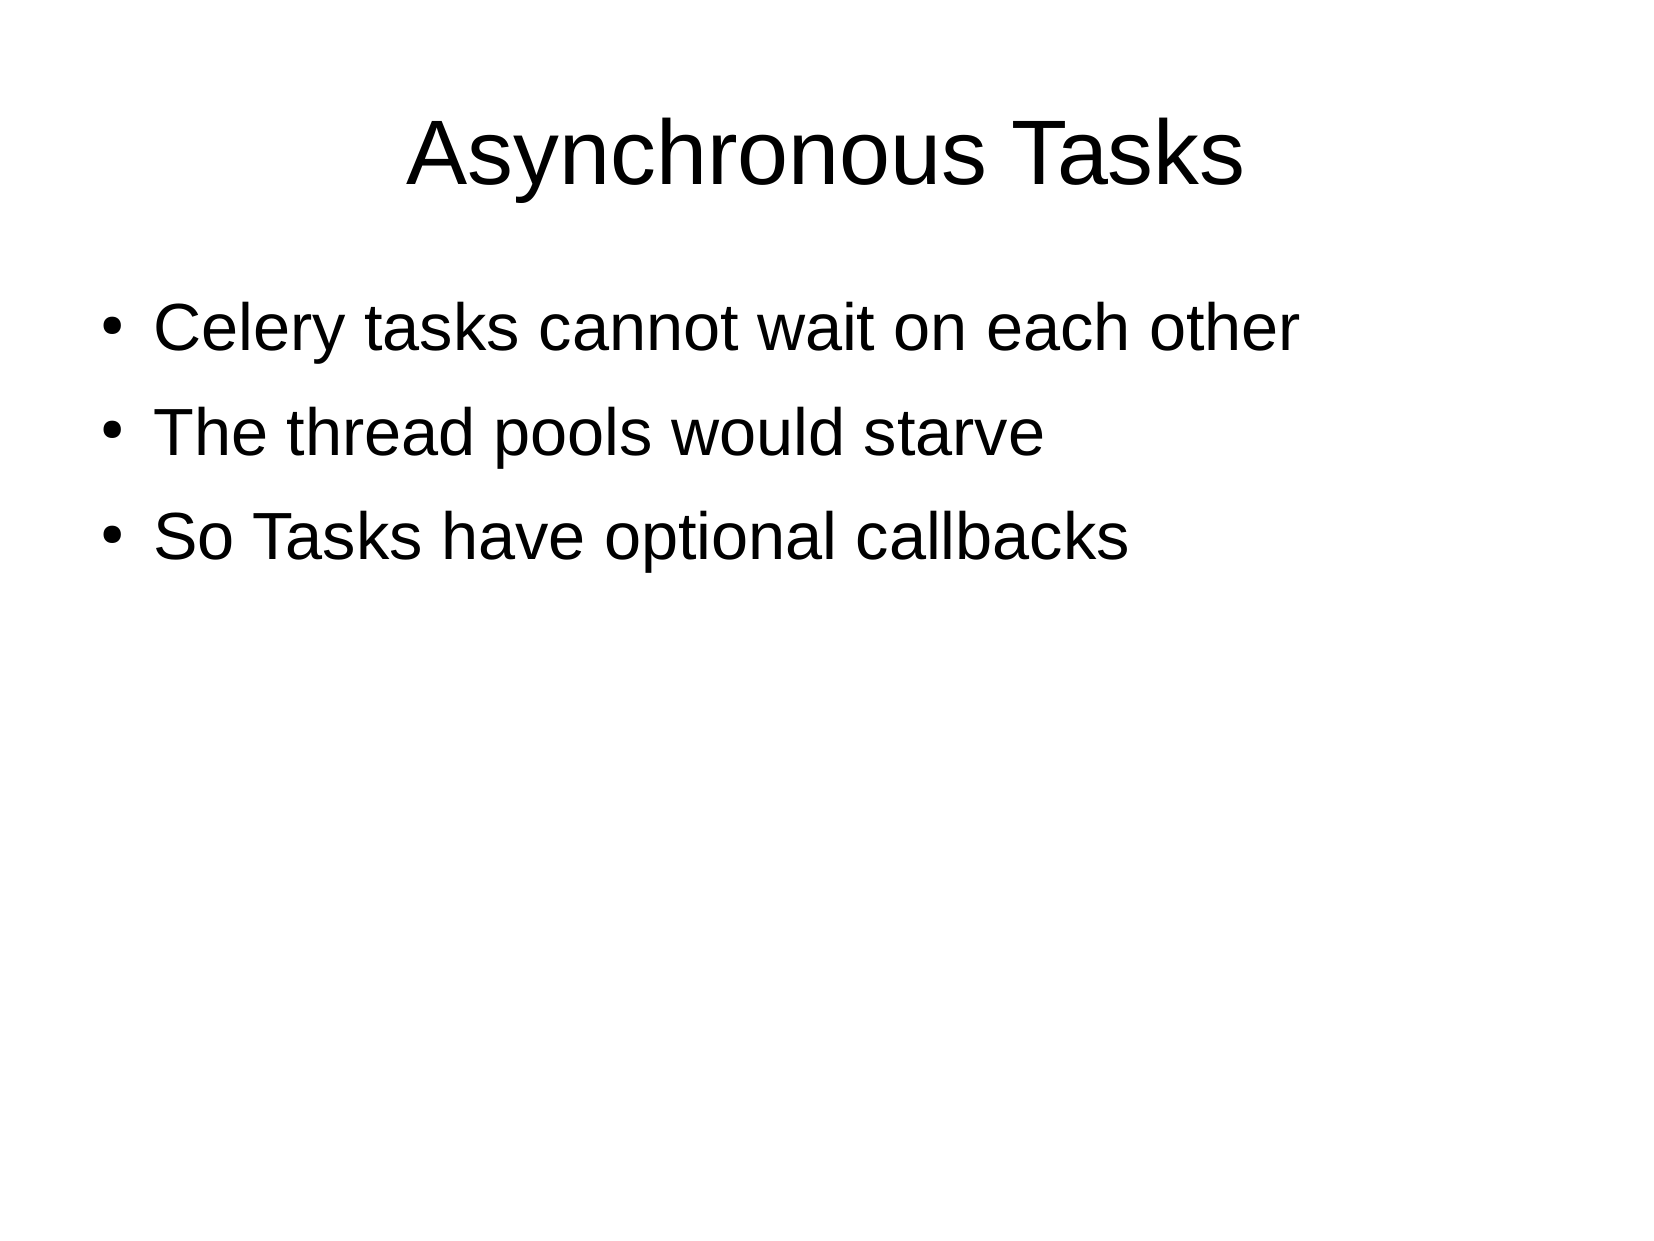

# Asynchronous Tasks
Celery tasks cannot wait on each other
The thread pools would starve
So Tasks have optional callbacks